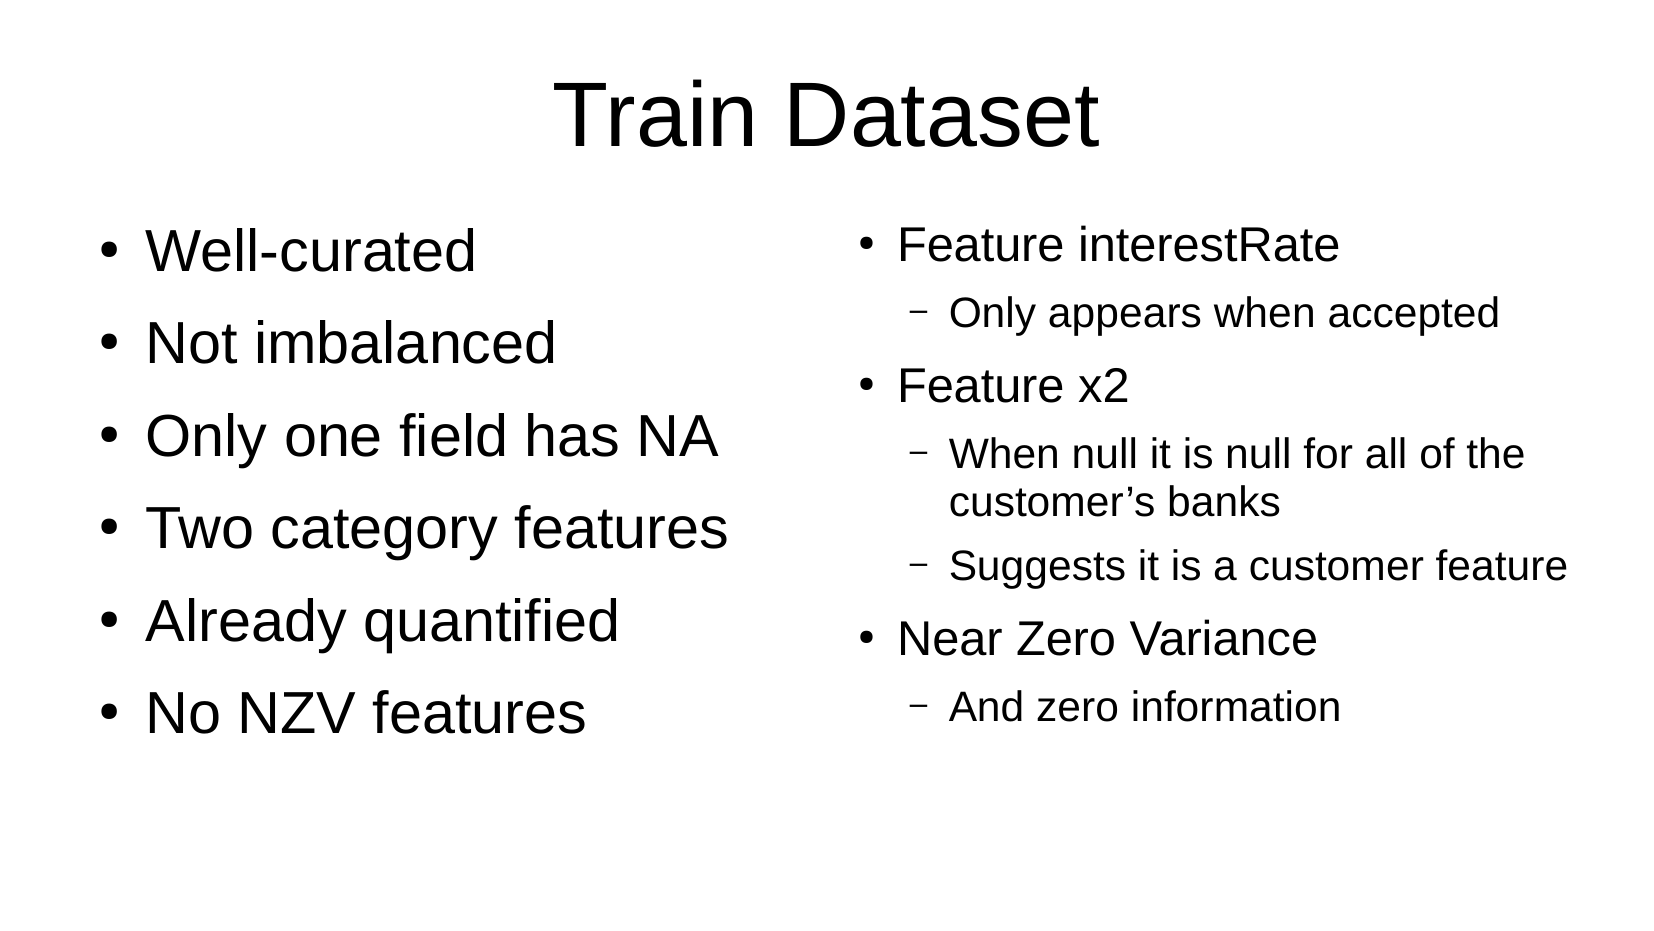

# Train Dataset
Well-curated
Not imbalanced
Only one field has NA
Two category features
Already quantified
No NZV features
Feature interestRate
Only appears when accepted
Feature x2
When null it is null for all of the customer’s banks
Suggests it is a customer feature
Near Zero Variance
And zero information